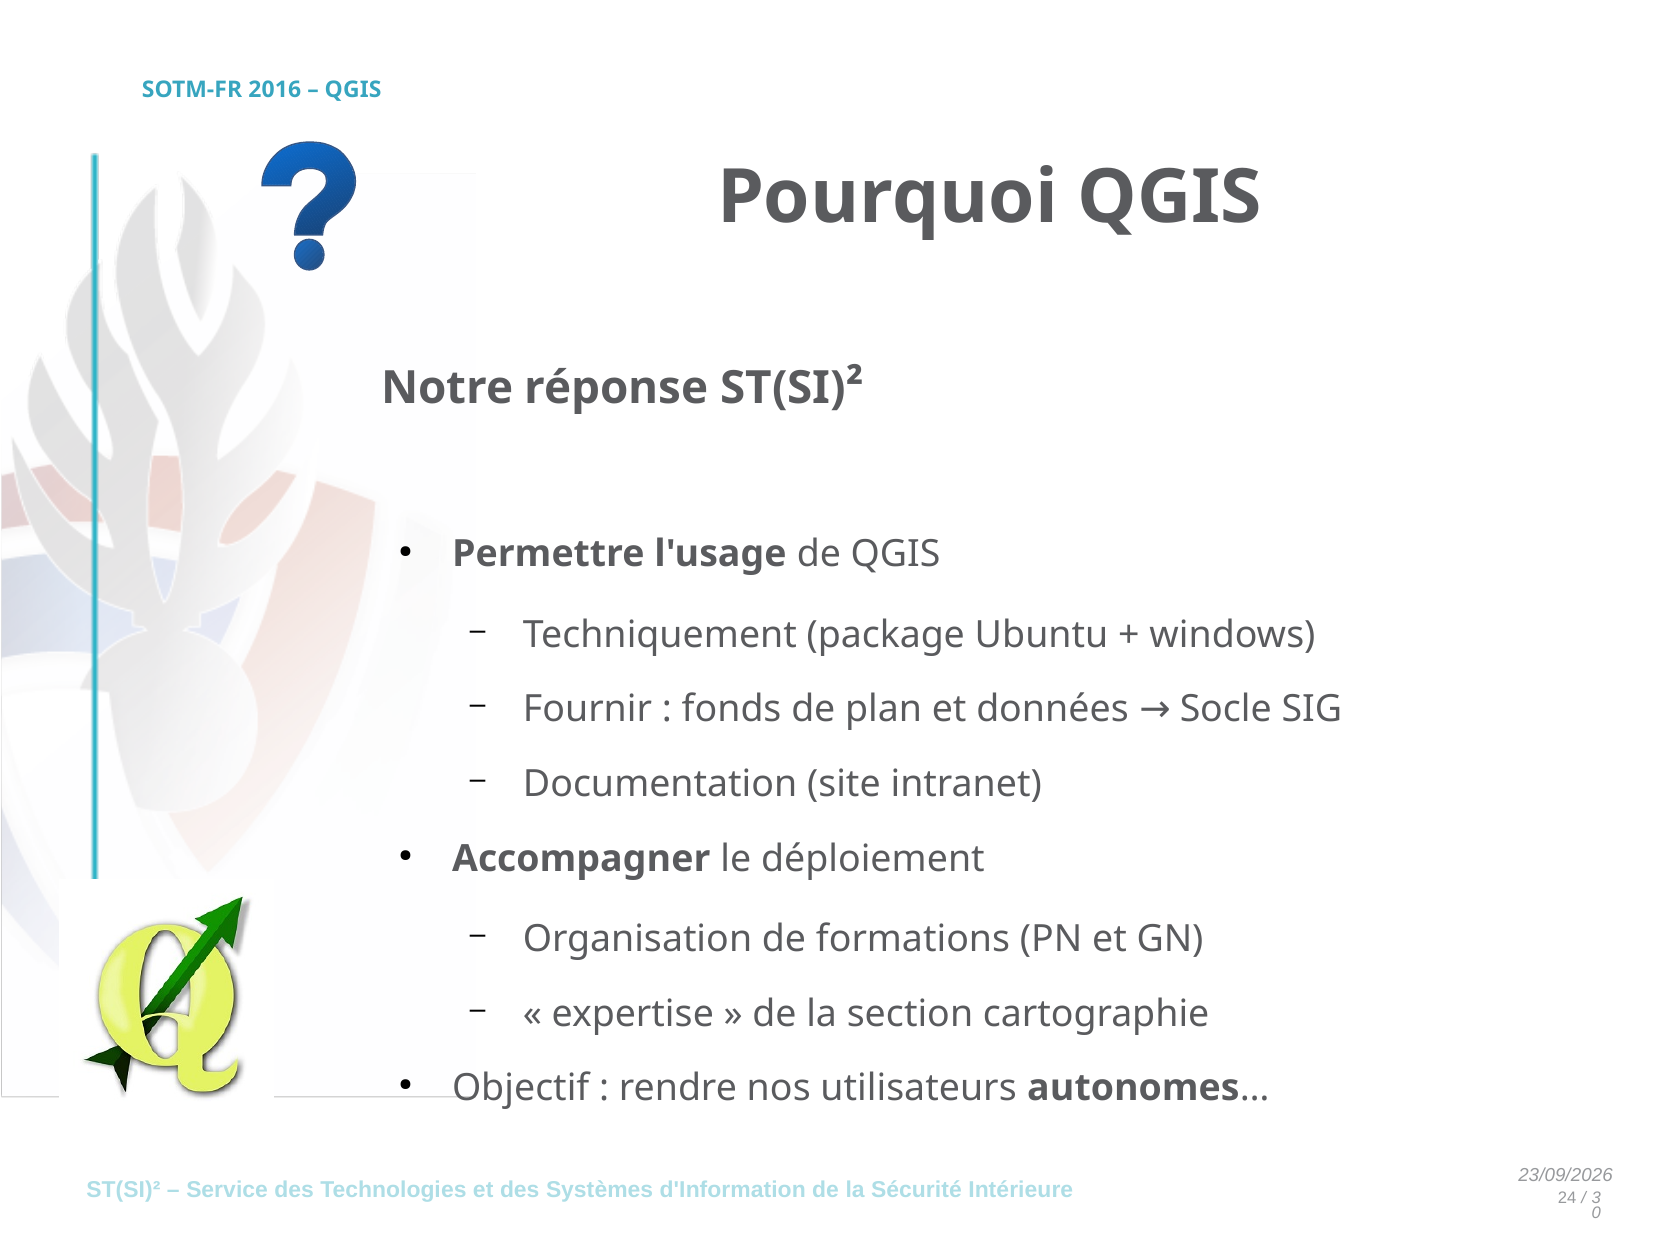

# SOTM-FR 2016 – QGIS
Pourquoi QGIS
Notre réponse ST(SI)²
Permettre l'usage de QGIS
Techniquement (package Ubuntu + windows)
Fournir : fonds de plan et données → Socle SIG
Documentation (site intranet)
Accompagner le déploiement
Organisation de formations (PN et GN)
« expertise » de la section cartographie
Objectif : rendre nos utilisateurs autonomes…